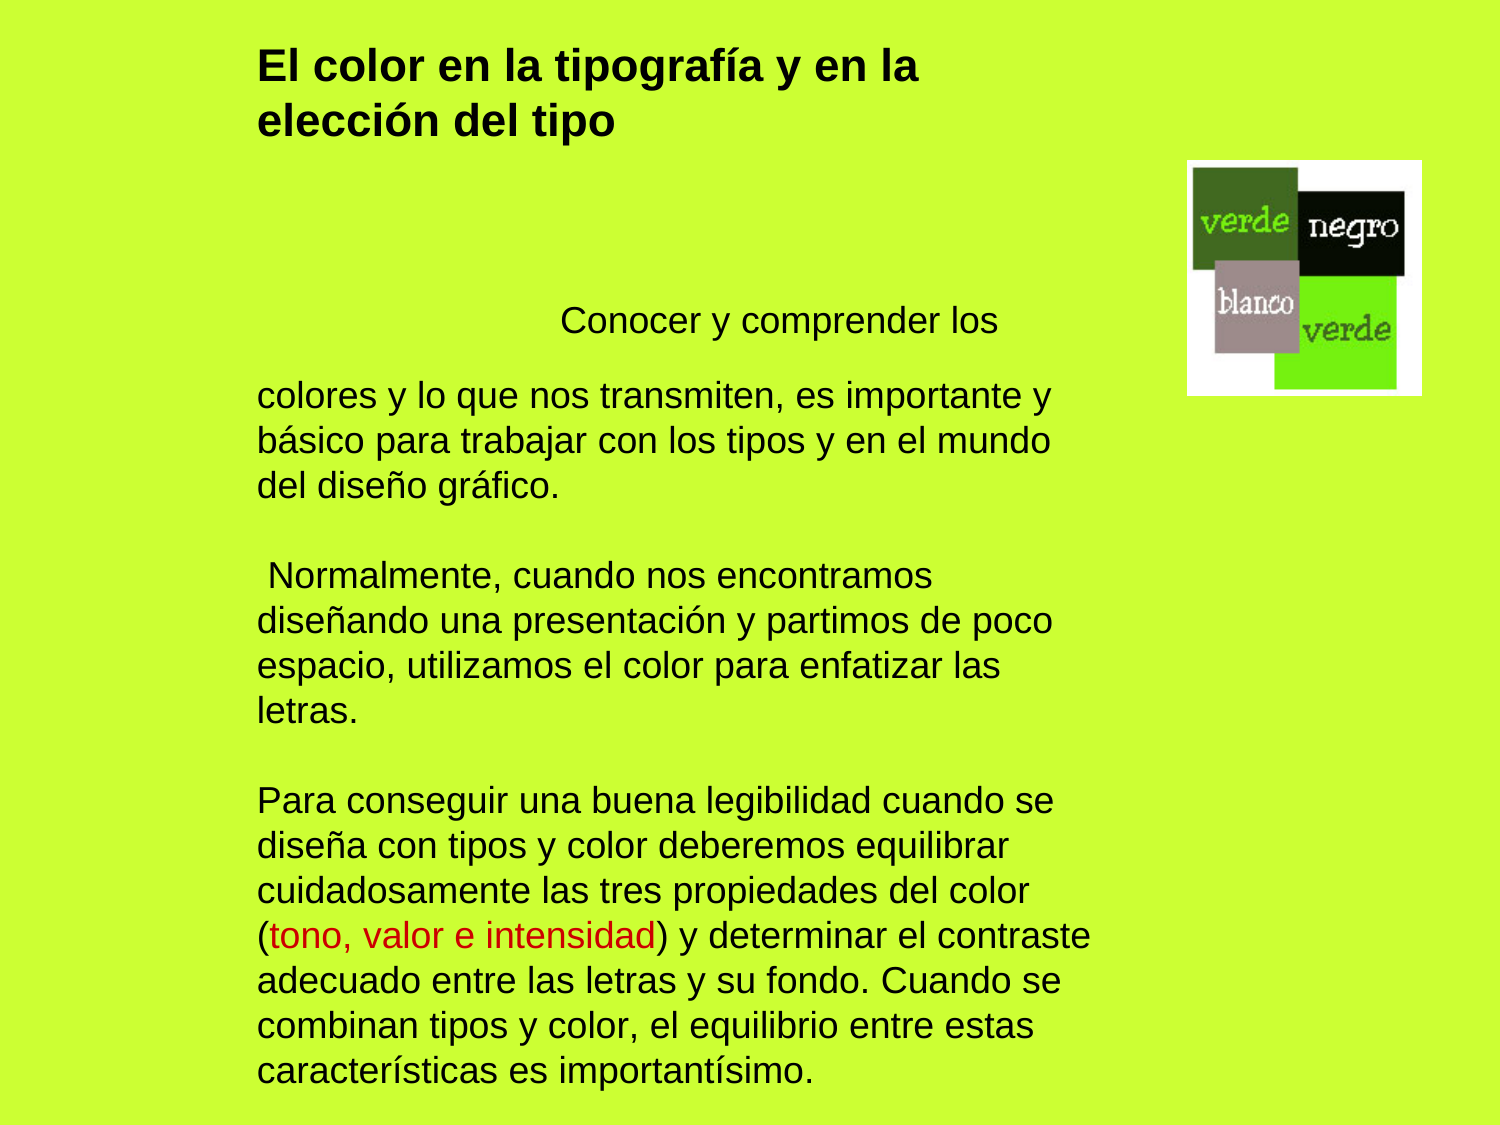

El color en la tipografía y en la elección del tipo
                                       Conocer y comprender los colores y lo que nos transmiten, es importante y básico para trabajar con los tipos y en el mundo del diseño gráfico.
 Normalmente, cuando nos encontramos diseñando una presentación y partimos de poco espacio, utilizamos el color para enfatizar las letras.
Para conseguir una buena legibilidad cuando se diseña con tipos y color deberemos equilibrar cuidadosamente las tres propiedades del color (tono, valor e intensidad) y determinar el contraste adecuado entre las letras y su fondo. Cuando se combinan tipos y color, el equilibrio entre estas características es importantísimo.